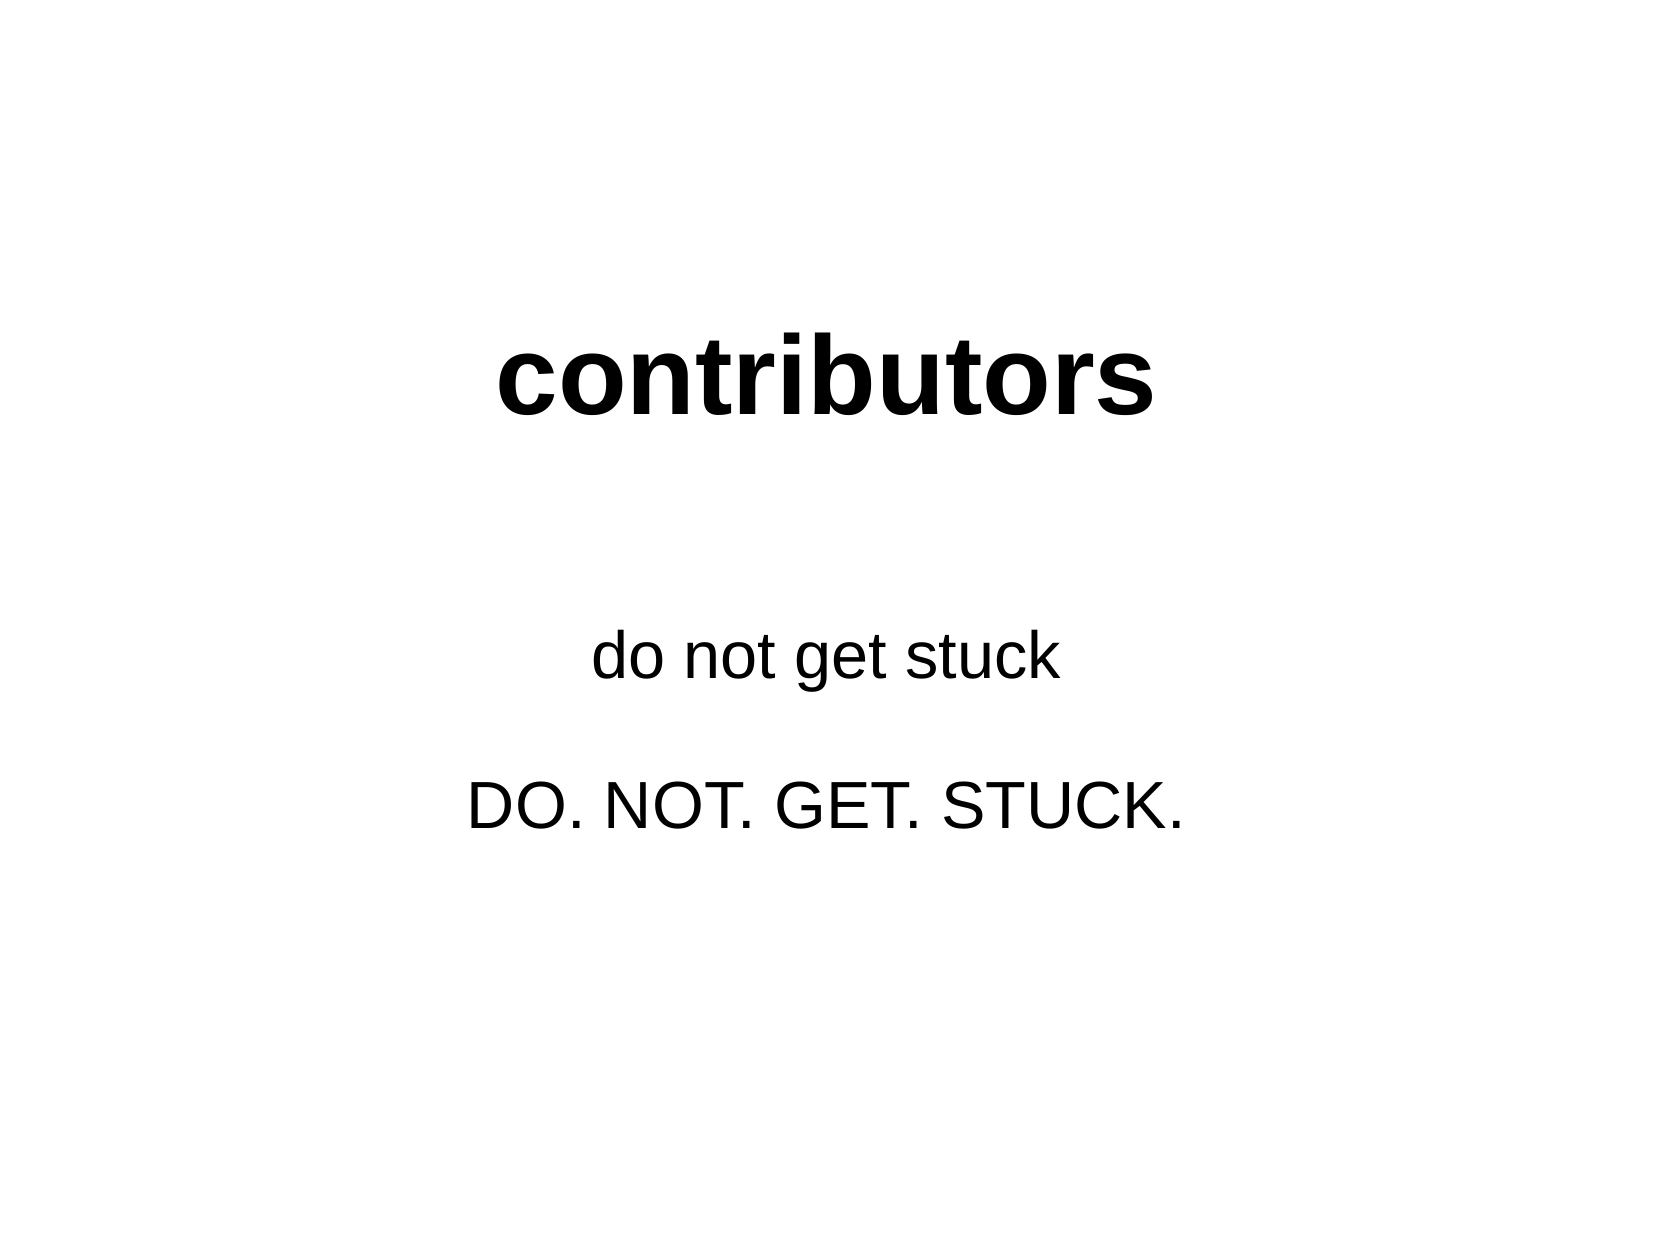

# contributors
do not get stuck
DO. NOT. GET. STUCK.